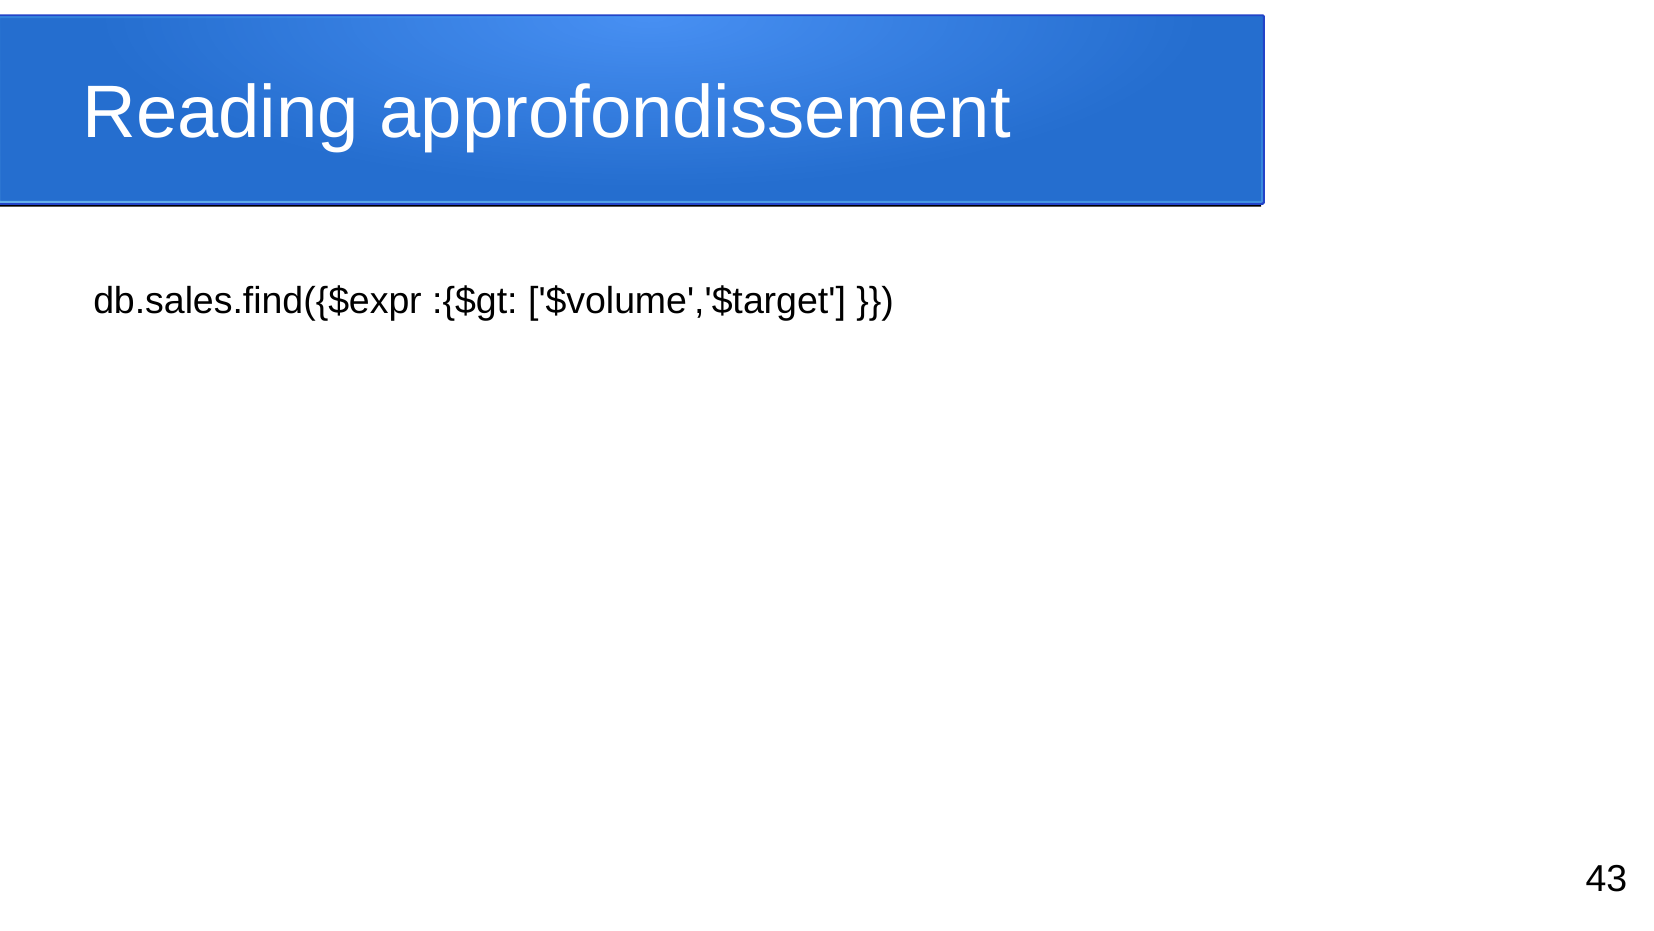

# Reading approfondissement
db.sales.find({$expr :{$gt: ['$volume','$target'] }})
43